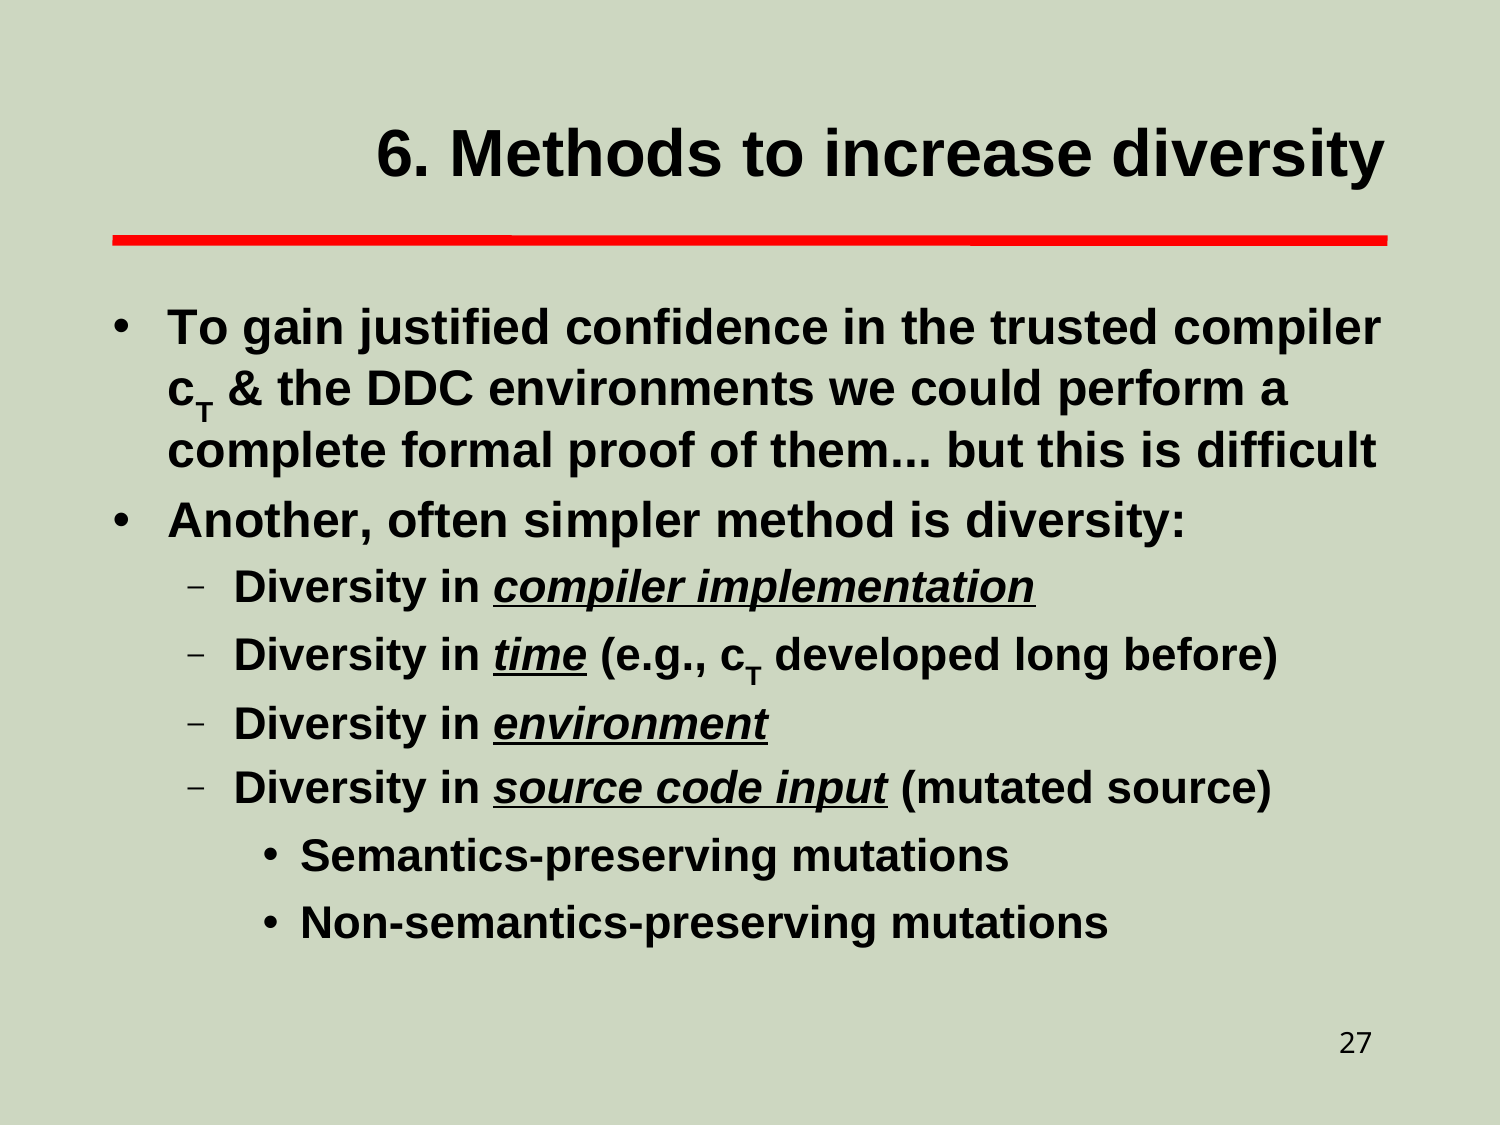

# 6. Methods to increase diversity
To gain justified confidence in the trusted compiler cT & the DDC environments we could perform a complete formal proof of them... but this is difficult
Another, often simpler method is diversity:
Diversity in compiler implementation
Diversity in time (e.g., cT developed long before)
Diversity in environment
Diversity in source code input (mutated source)
Semantics-preserving mutations
Non-semantics-preserving mutations